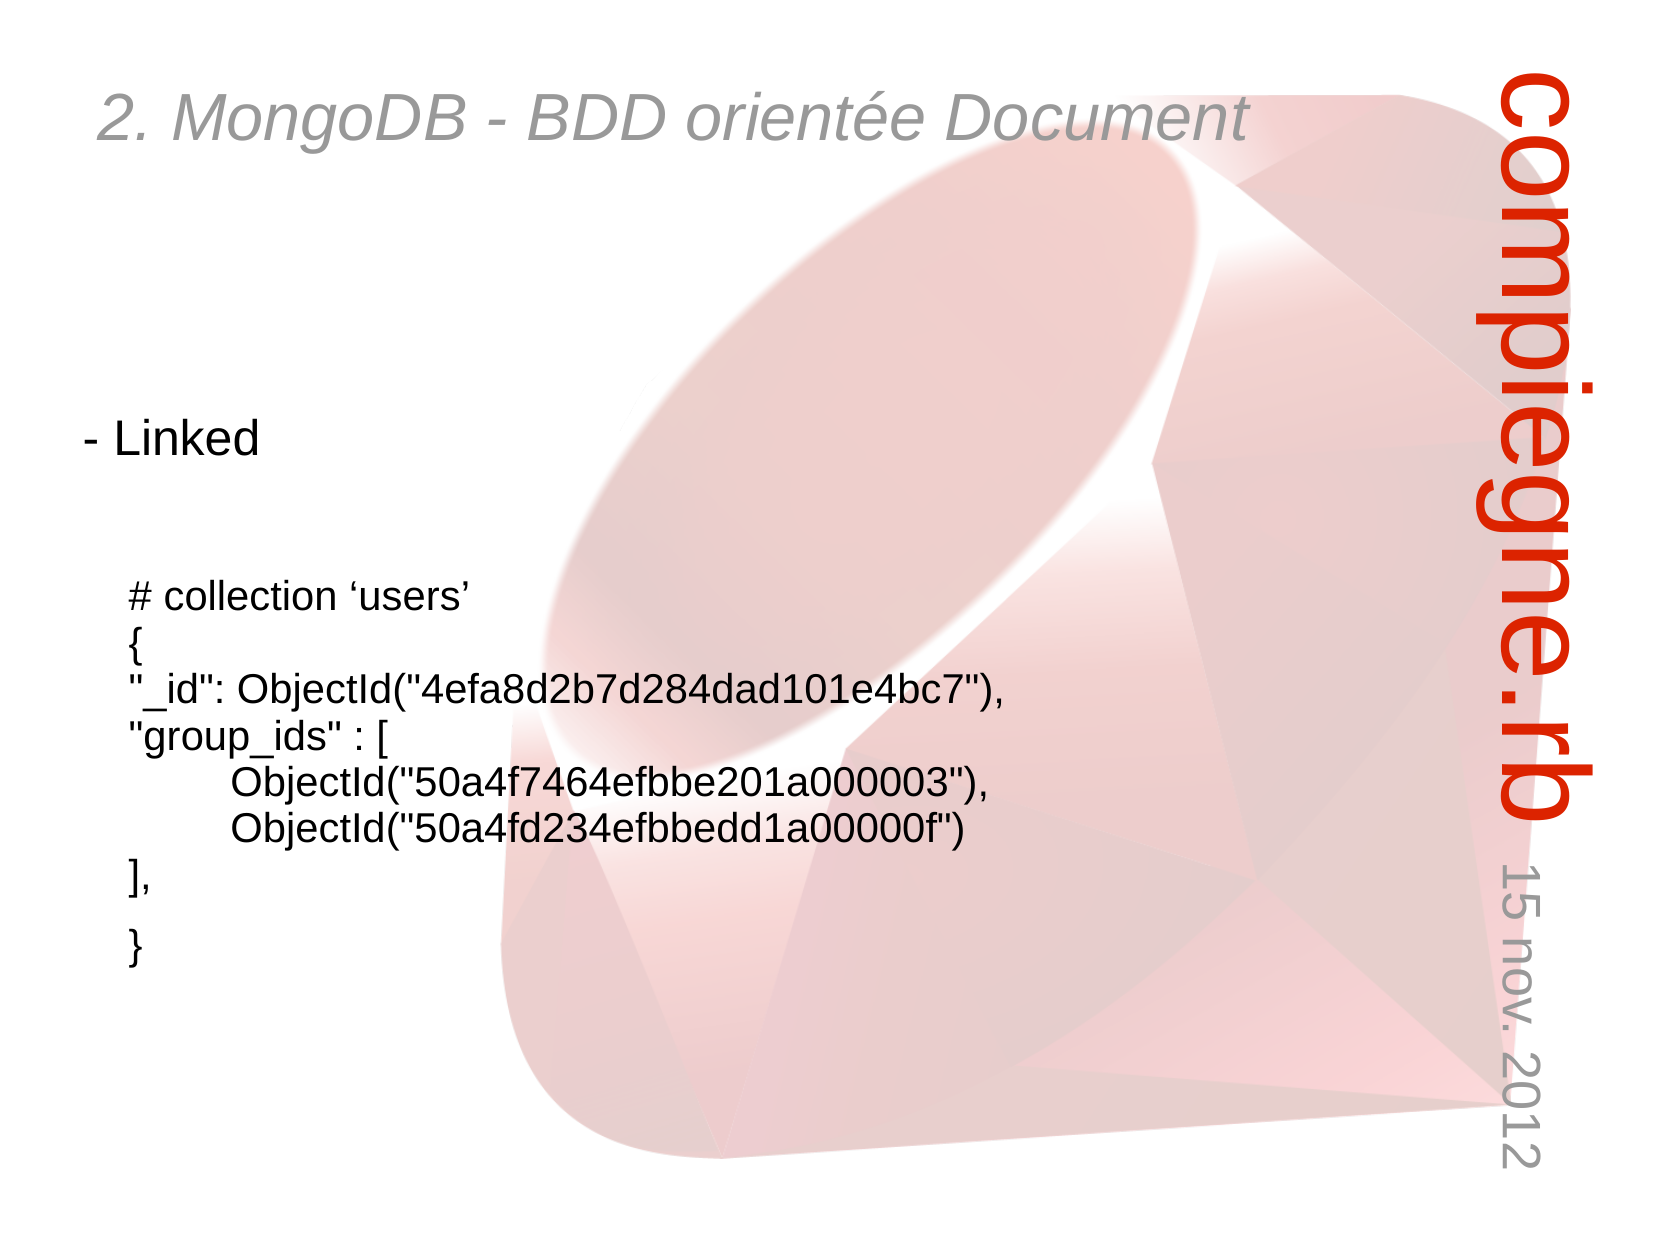

2. MongoDB - BDD orientée Document
- Linked
 # collection ‘users’
 {
 "_id": ObjectId("4efa8d2b7d284dad101e4bc7"),
 "group_ids" : [
	 	ObjectId("50a4f7464efbbe201a000003"),
		ObjectId("50a4fd234efbbedd1a00000f")
 ],
 }
# compiegne.rb 15 nov. 2012